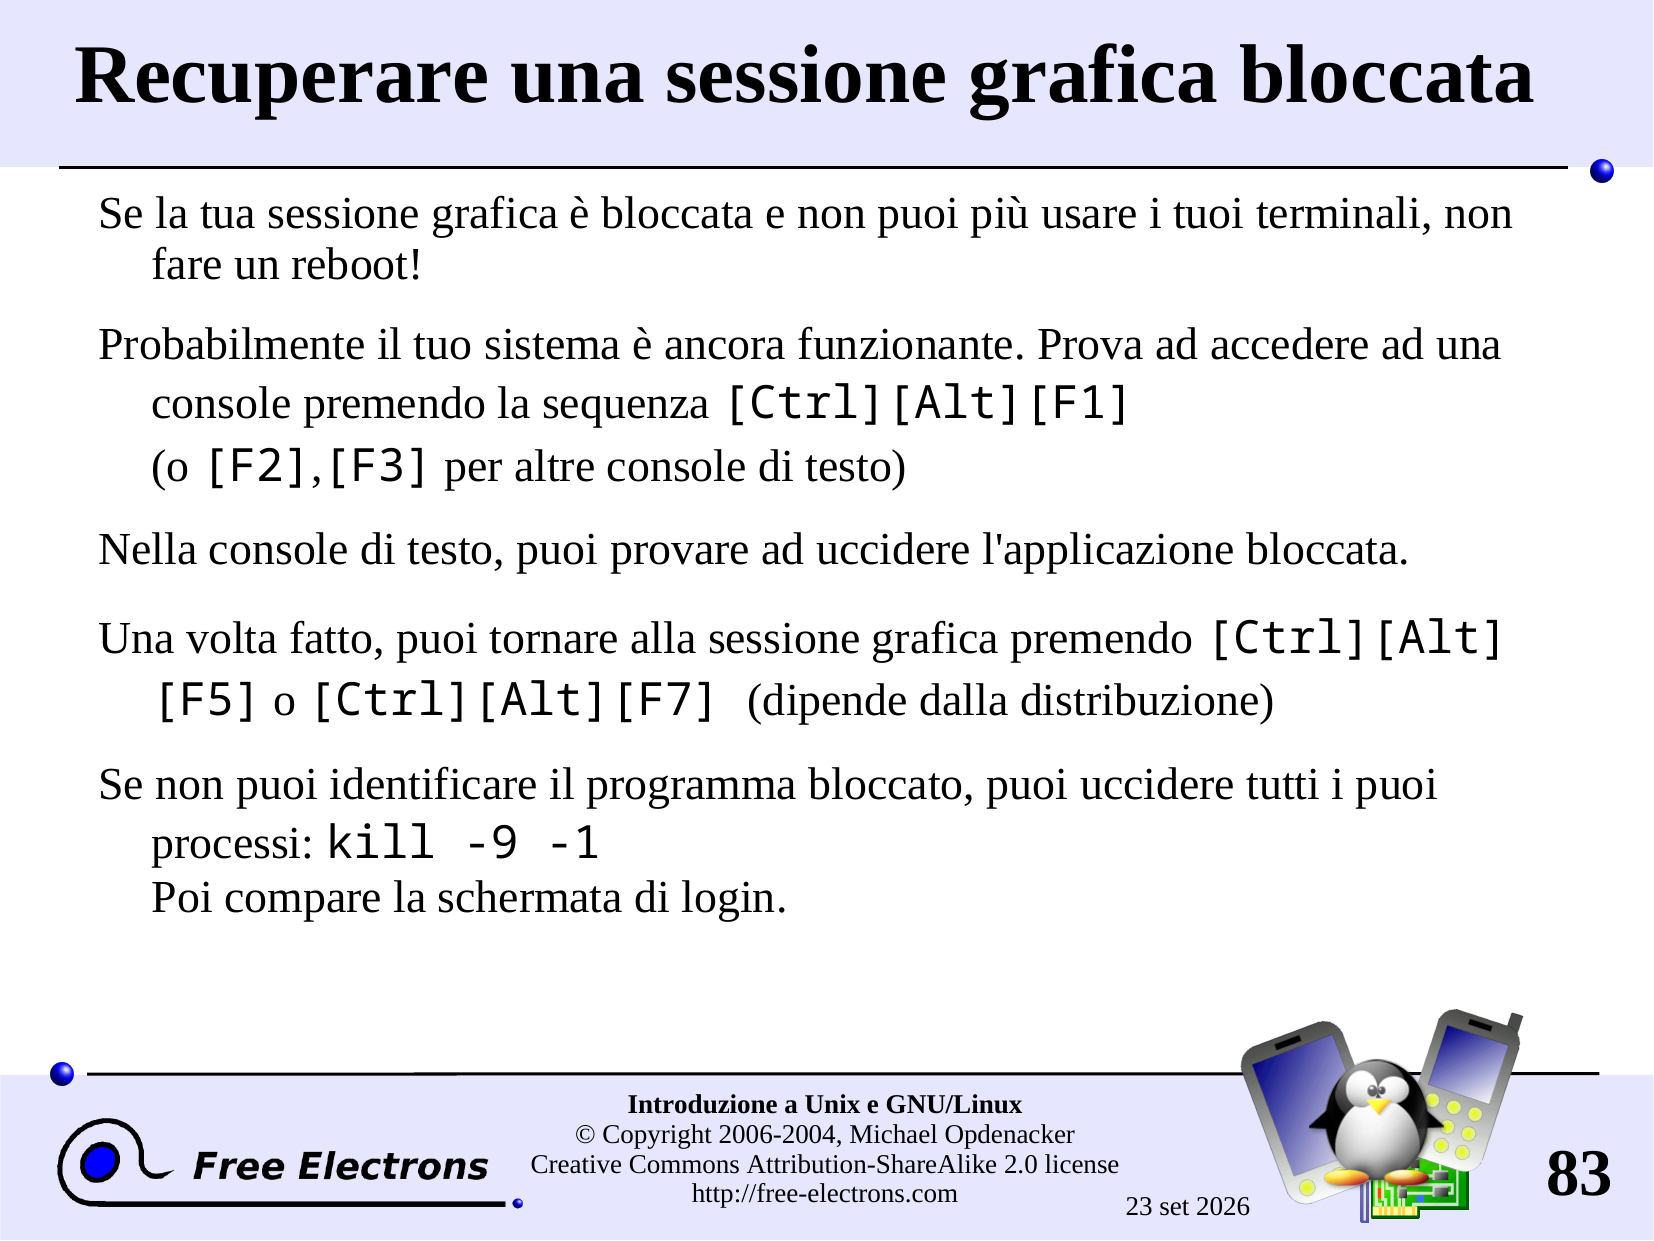

# Recuperare una sessione grafica bloccata
Se la tua sessione grafica è bloccata e non puoi più usare i tuoi terminali, non fare un reboot!
Probabilmente il tuo sistema è ancora funzionante. Prova ad accedere ad una console premendo la sequenza [Ctrl][Alt][F1]
(o [F2],[F3] per altre console di testo)
Nella console di testo, puoi provare ad uccidere l'applicazione bloccata.
Una volta fatto, puoi tornare alla sessione grafica premendo [Ctrl][Alt][F5] o [Ctrl][Alt][F7] (dipende dalla distribuzione)
Se non puoi identificare il programma bloccato, puoi uccidere tutti i puoi processi: kill -9 -1
Poi compare la schermata di login.